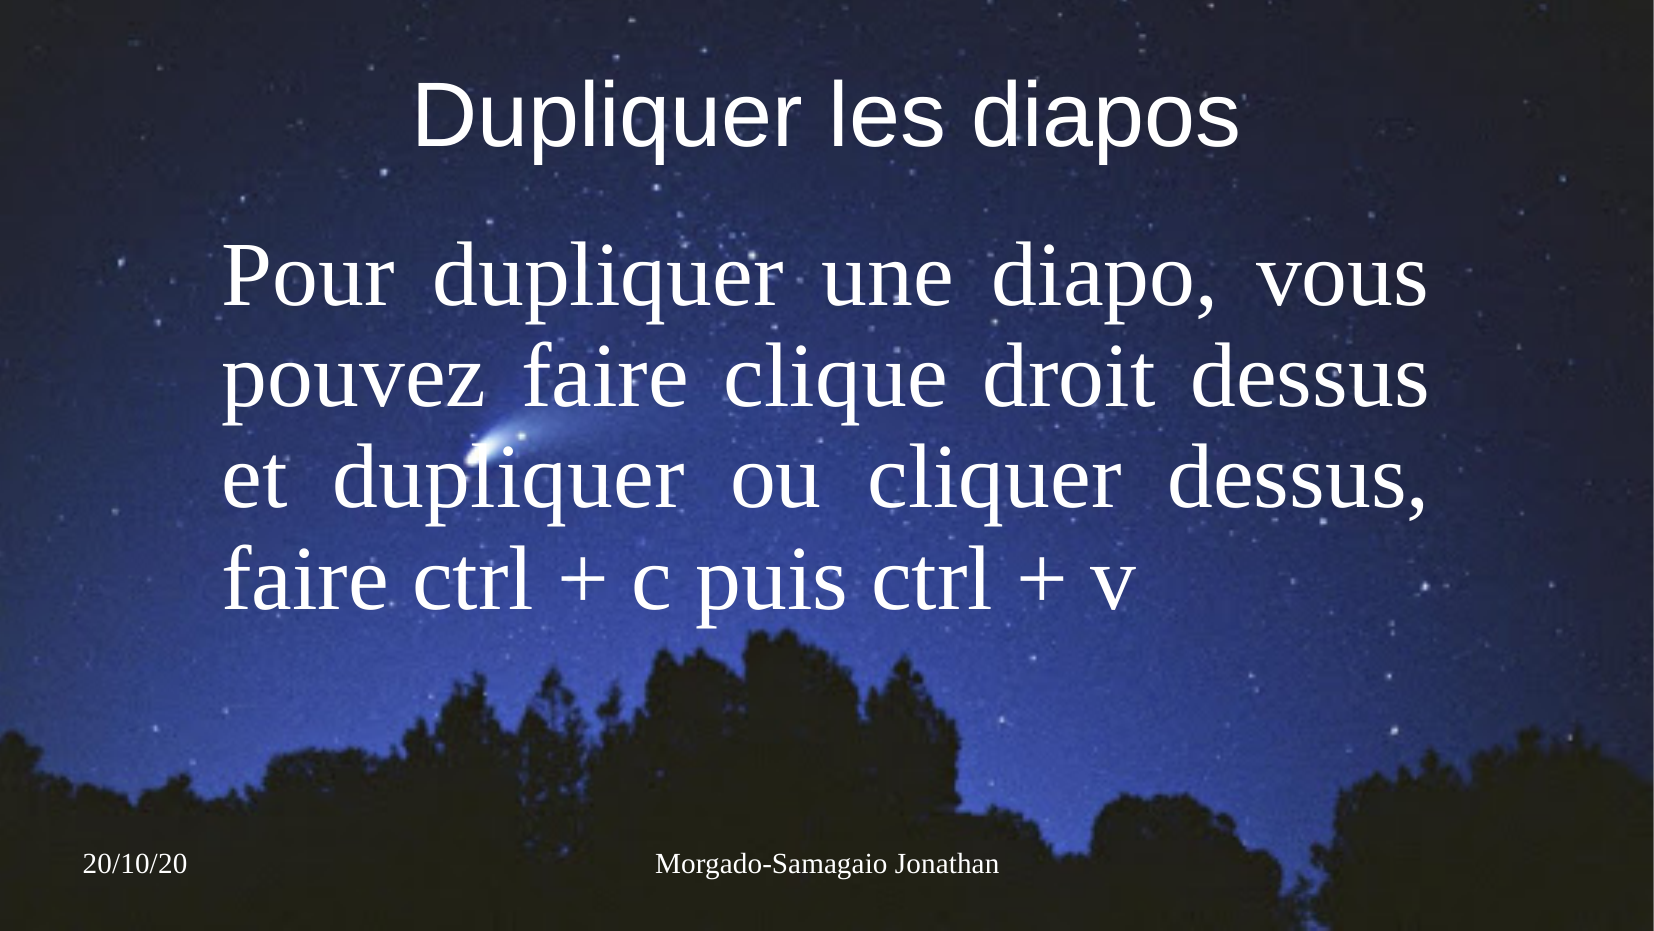

# Dupliquer les diapos
Pour dupliquer une diapo, vous pouvez faire clique droit dessus et dupliquer ou cliquer dessus, faire ctrl + c puis ctrl + v
20/10/20
Morgado-Samagaio Jonathan